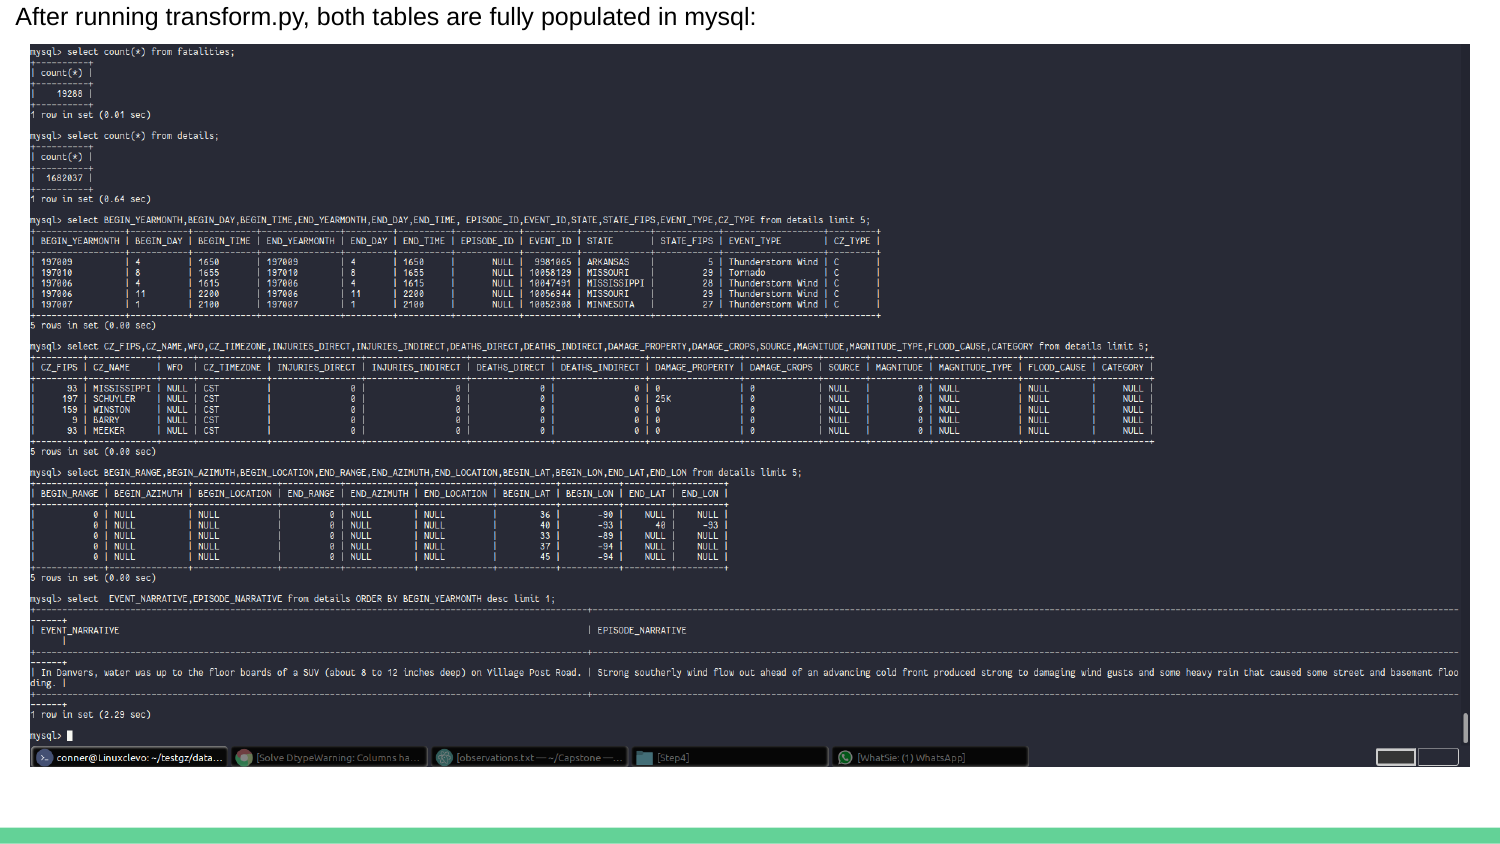

After running transform.py, both tables are fully populated in mysql: